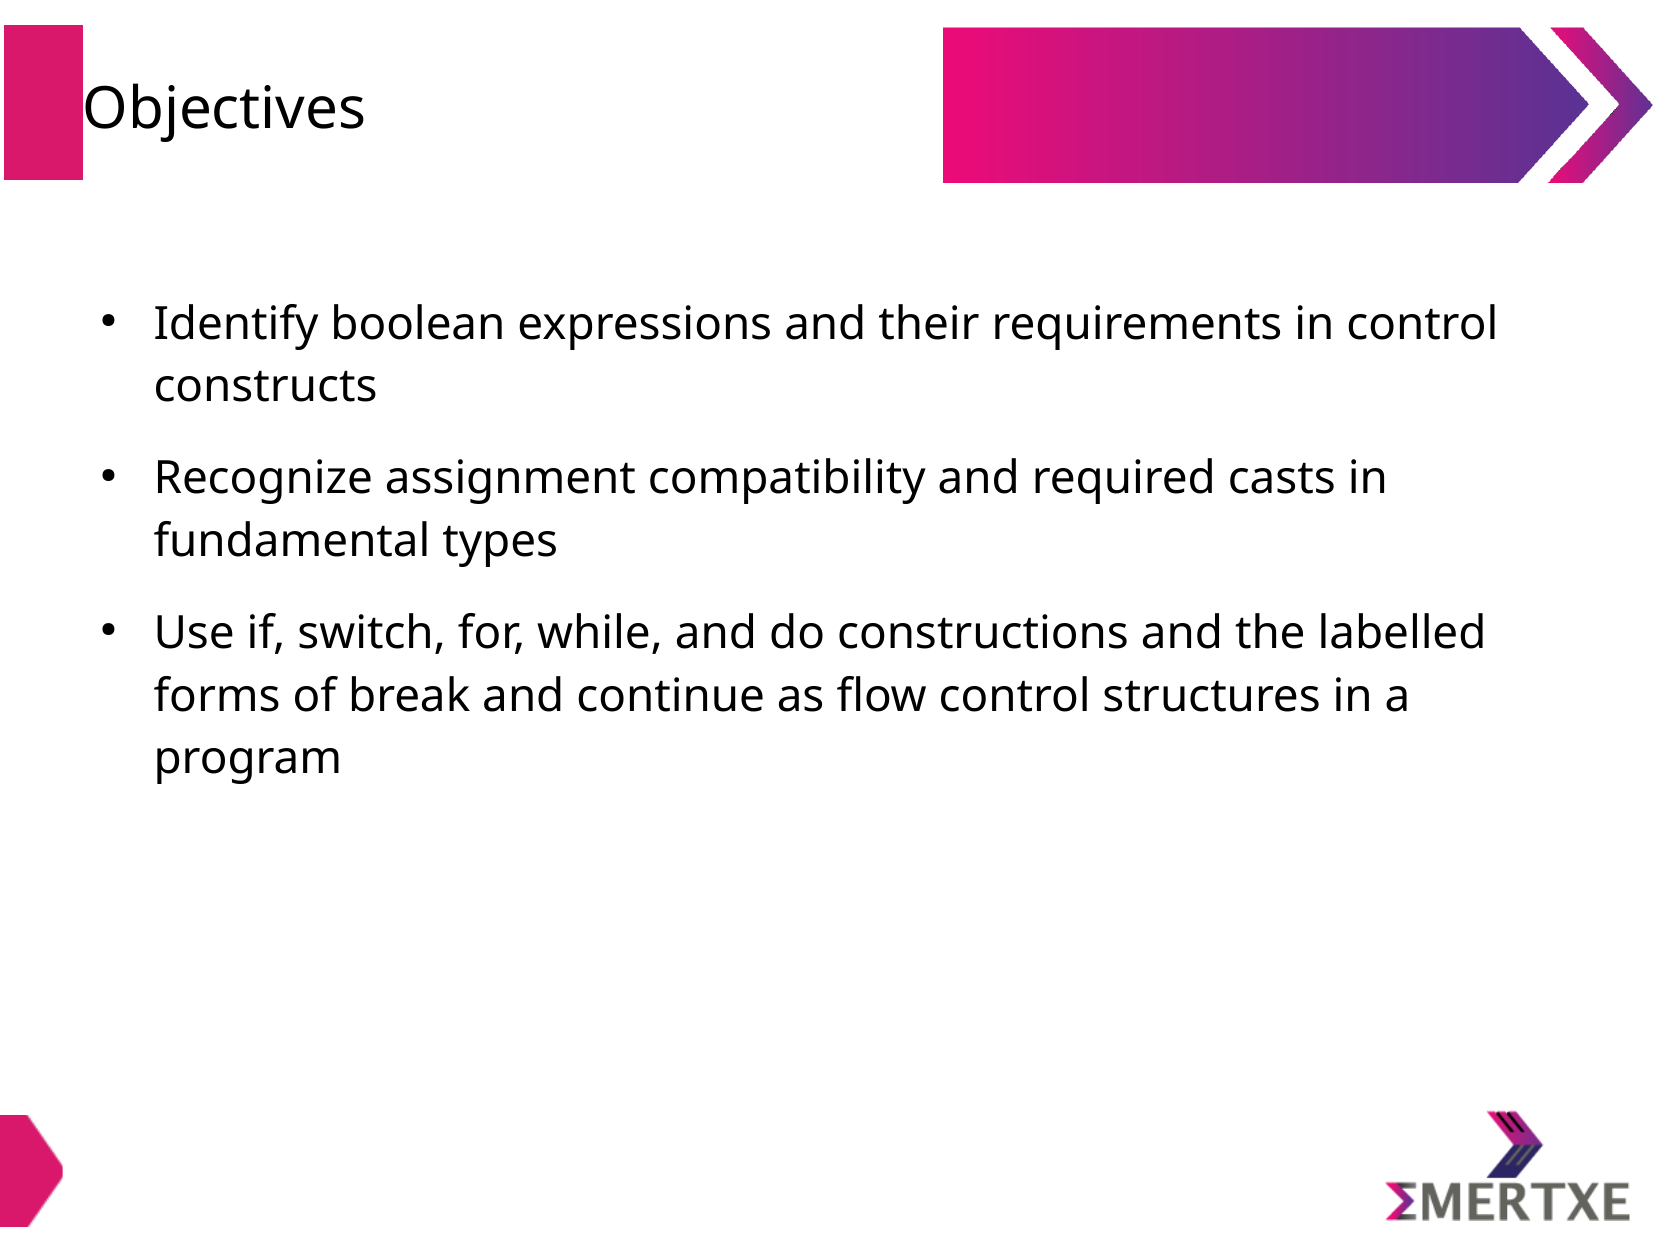

# Objectives
Identify boolean expressions and their requirements in control constructs
Recognize assignment compatibility and required casts in fundamental types
Use if, switch, for, while, and do constructions and the labelled forms of break and continue as flow control structures in a program